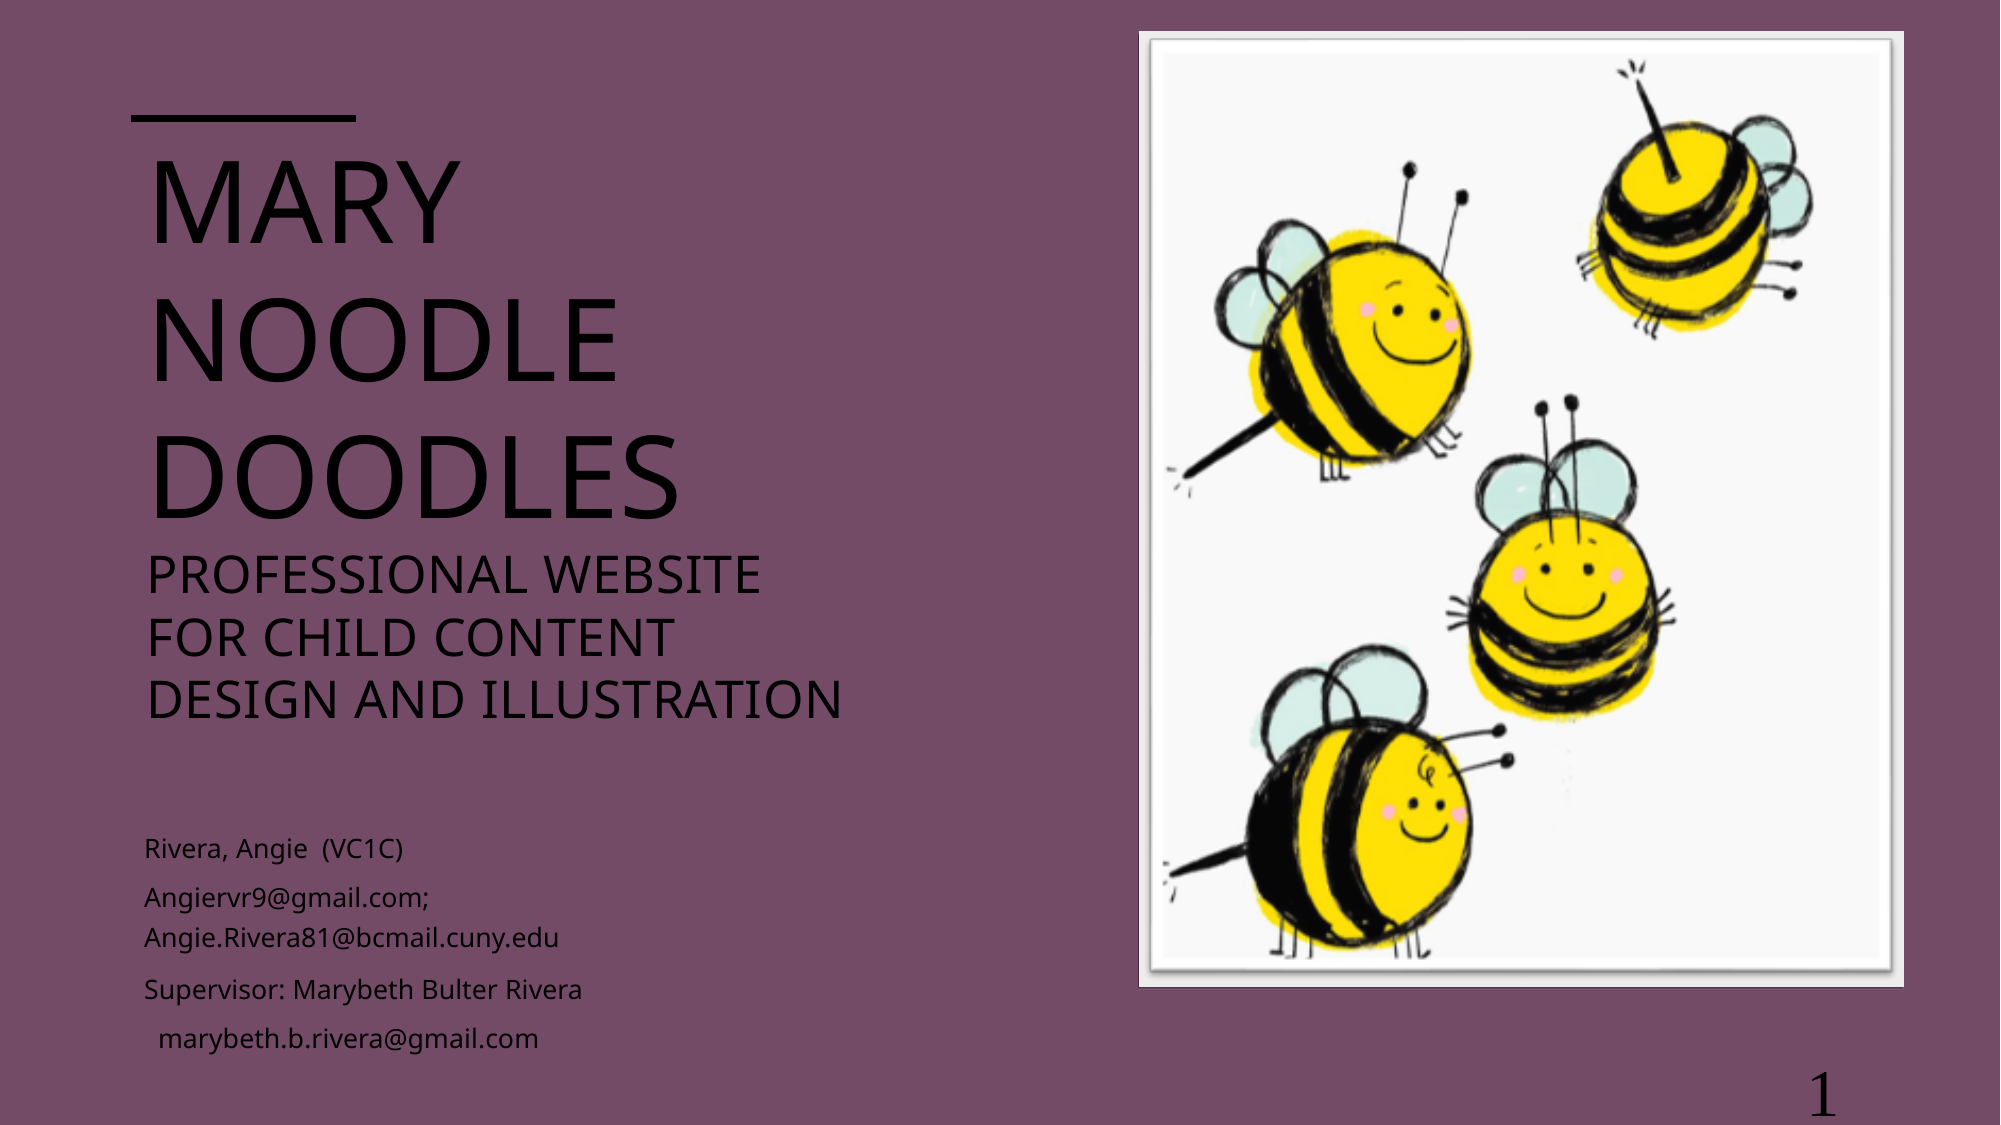

# Mary Noodle Doodles Professional Website for Child Content Design and Illustration
Rivera, Angie  (VC1C)
Angiervr9@gmail.com; Angie.Rivera81@bcmail.cuny.edu
Supervisor: Marybeth Bulter Rivera
  marybeth.b.rivera@gmail.com